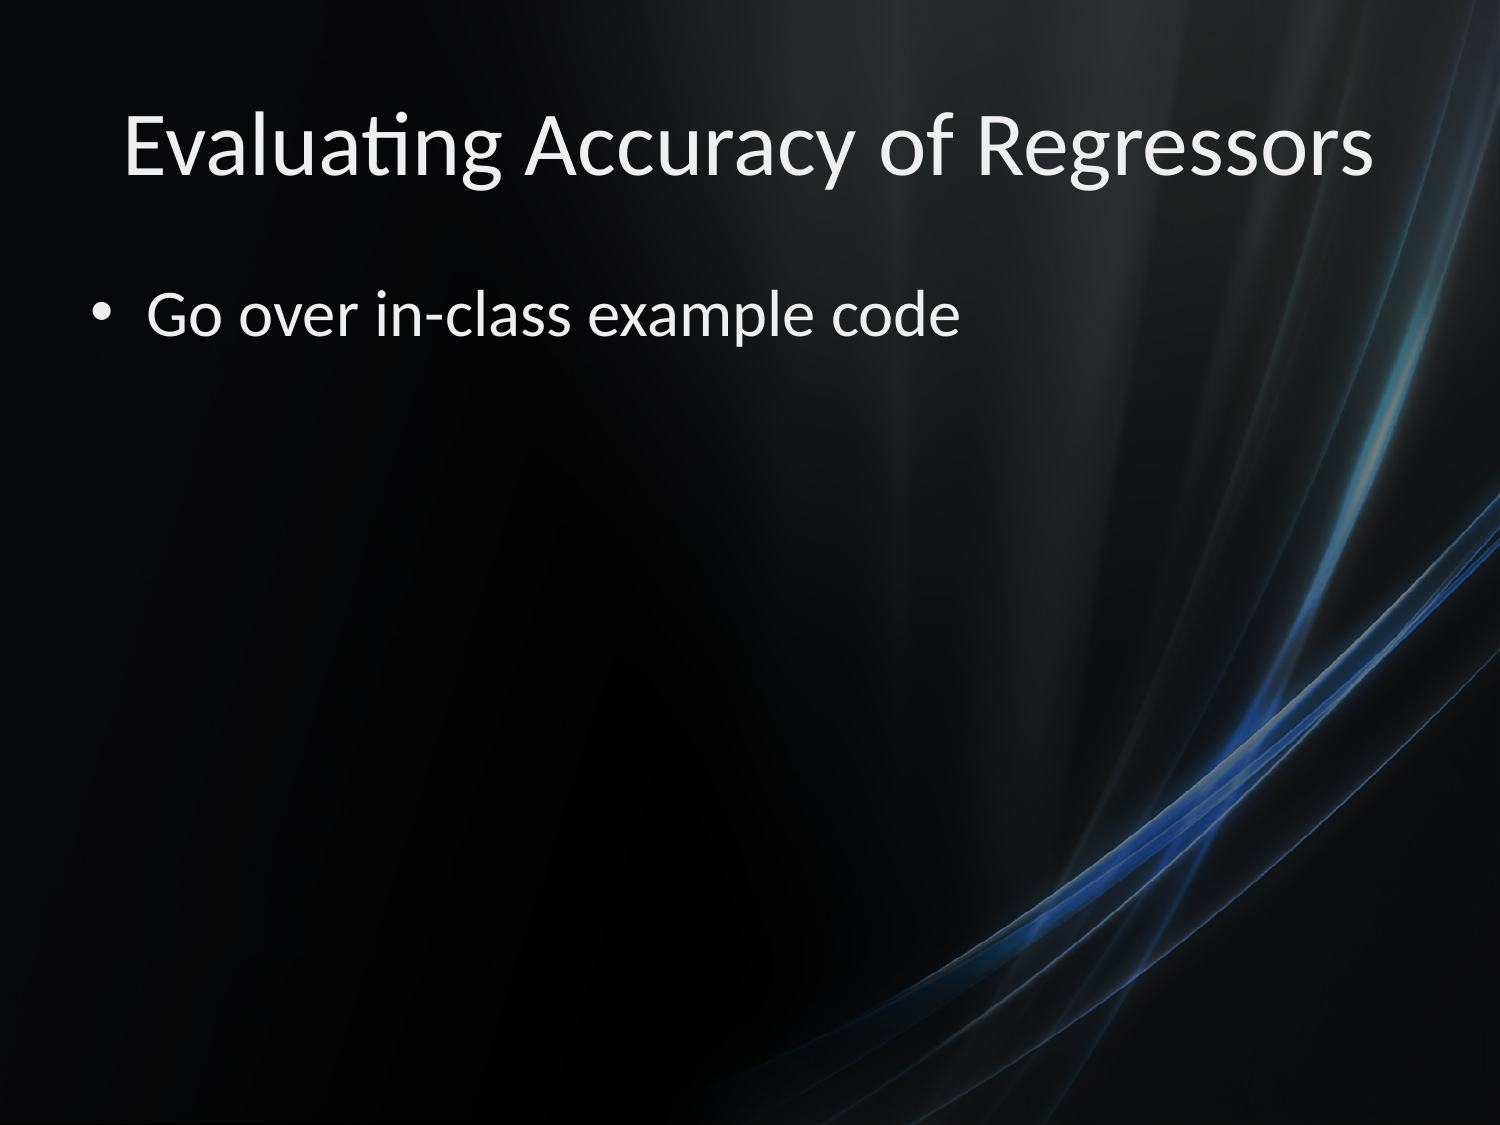

# Evaluating Accuracy of Regressors
Go over in-class example code